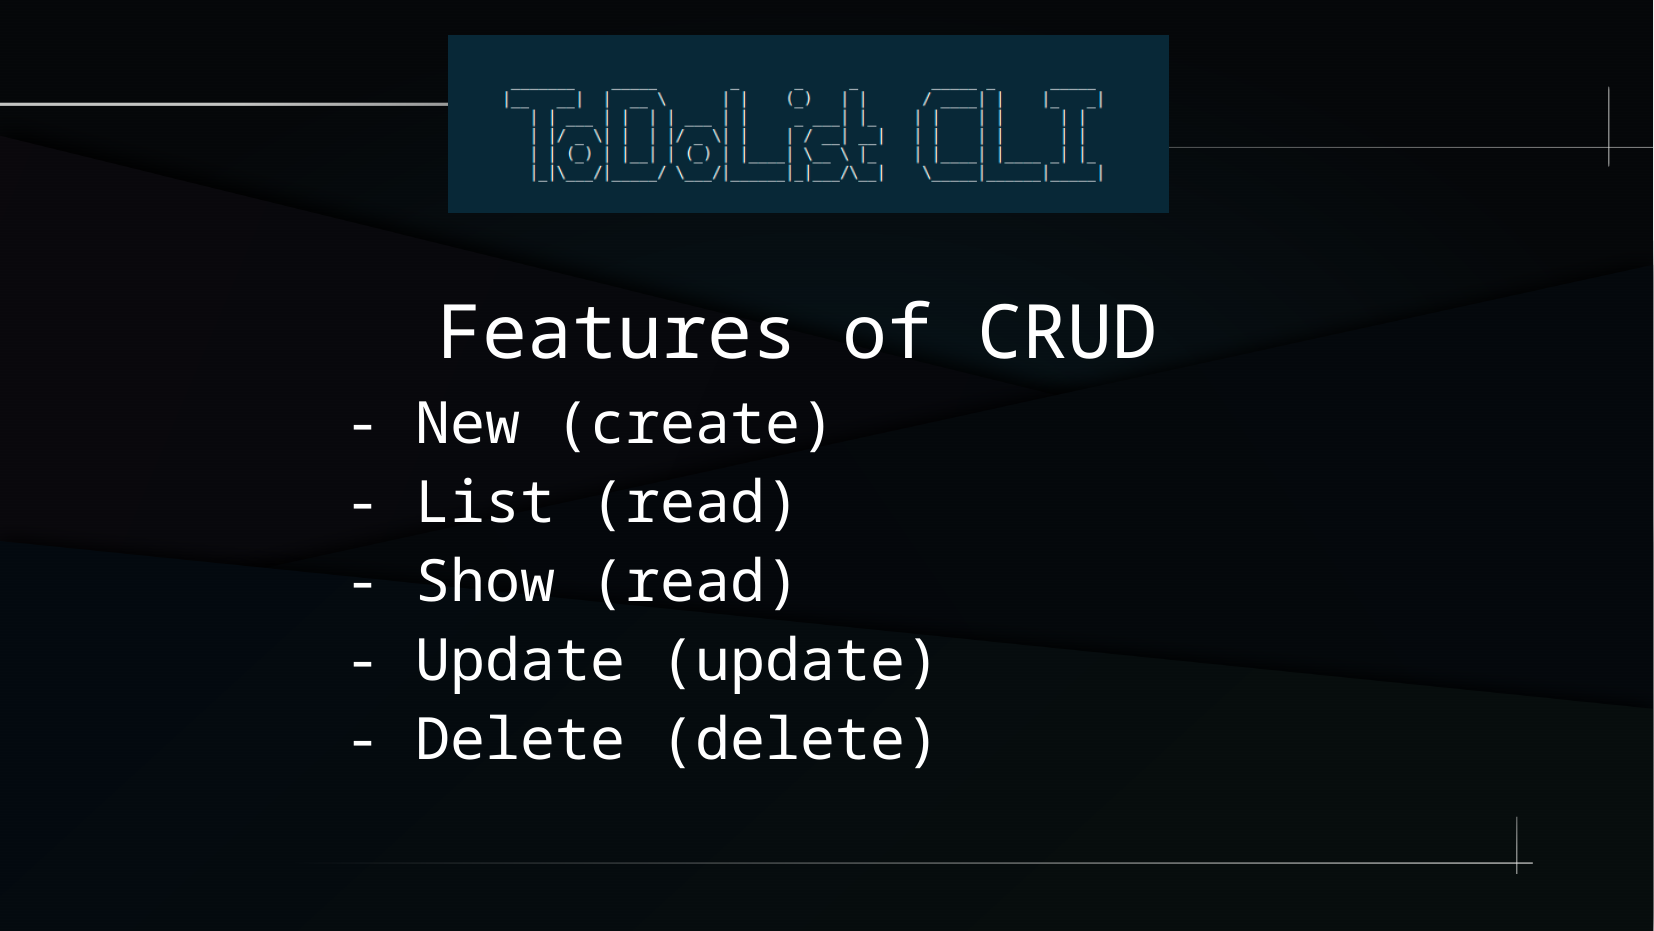

Features of CRUD
- New (create)
- List (read)
- Show (read)
- Update (update)
- Delete (delete)